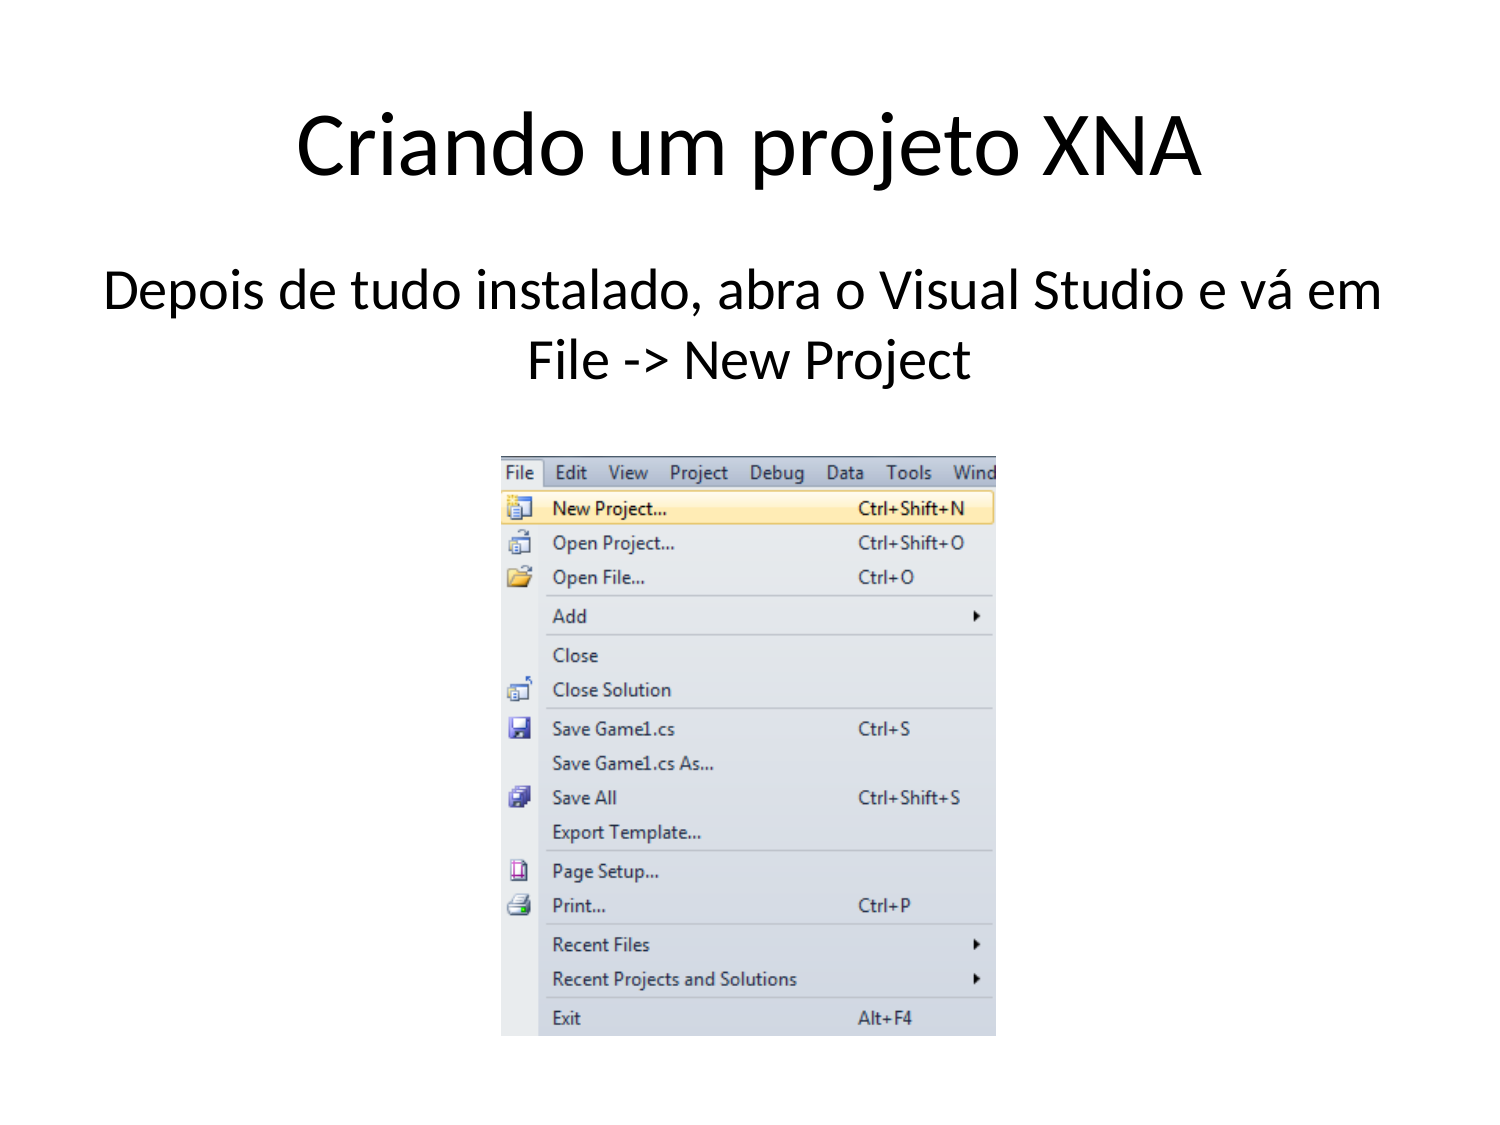

Criando um projeto XNA
Depois de tudo instalado, abra o Visual Studio e vá em File -> New Project